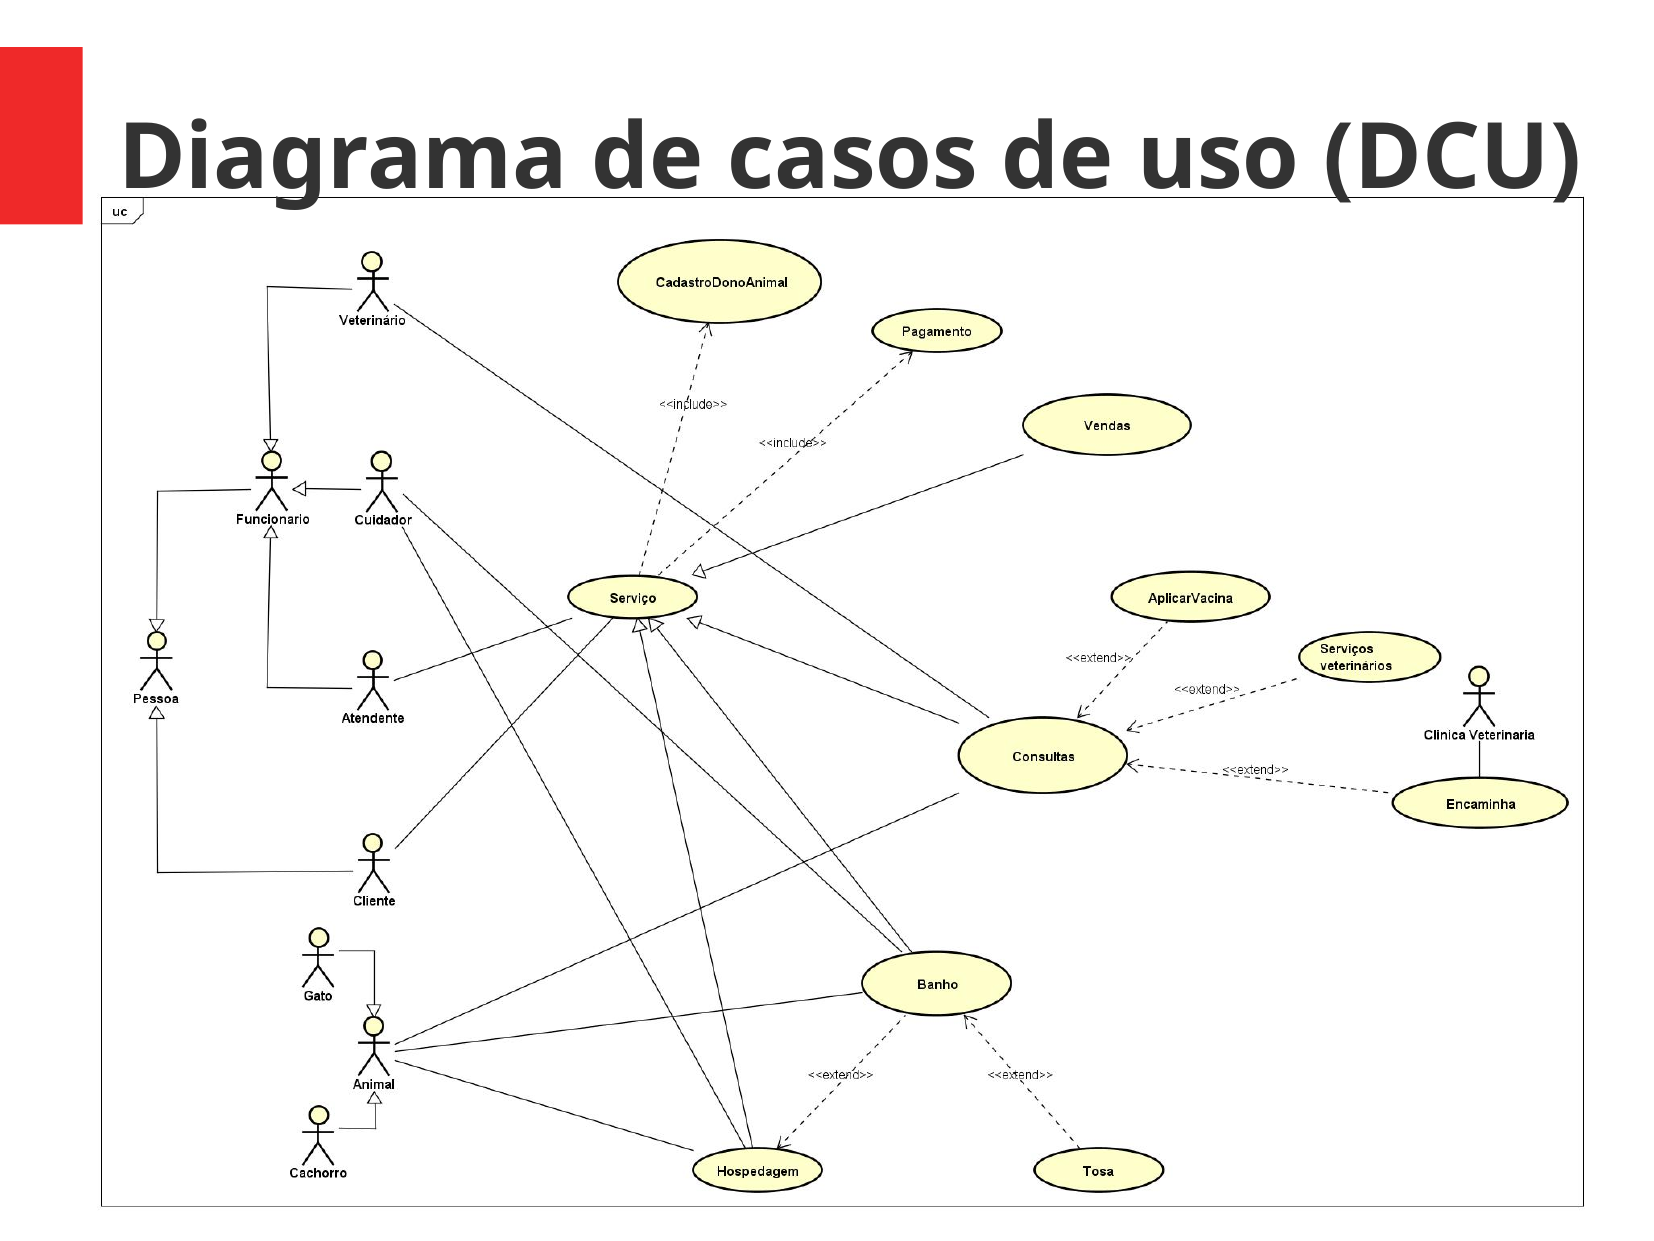

# Diagrama de casos de uso (DCU)
2